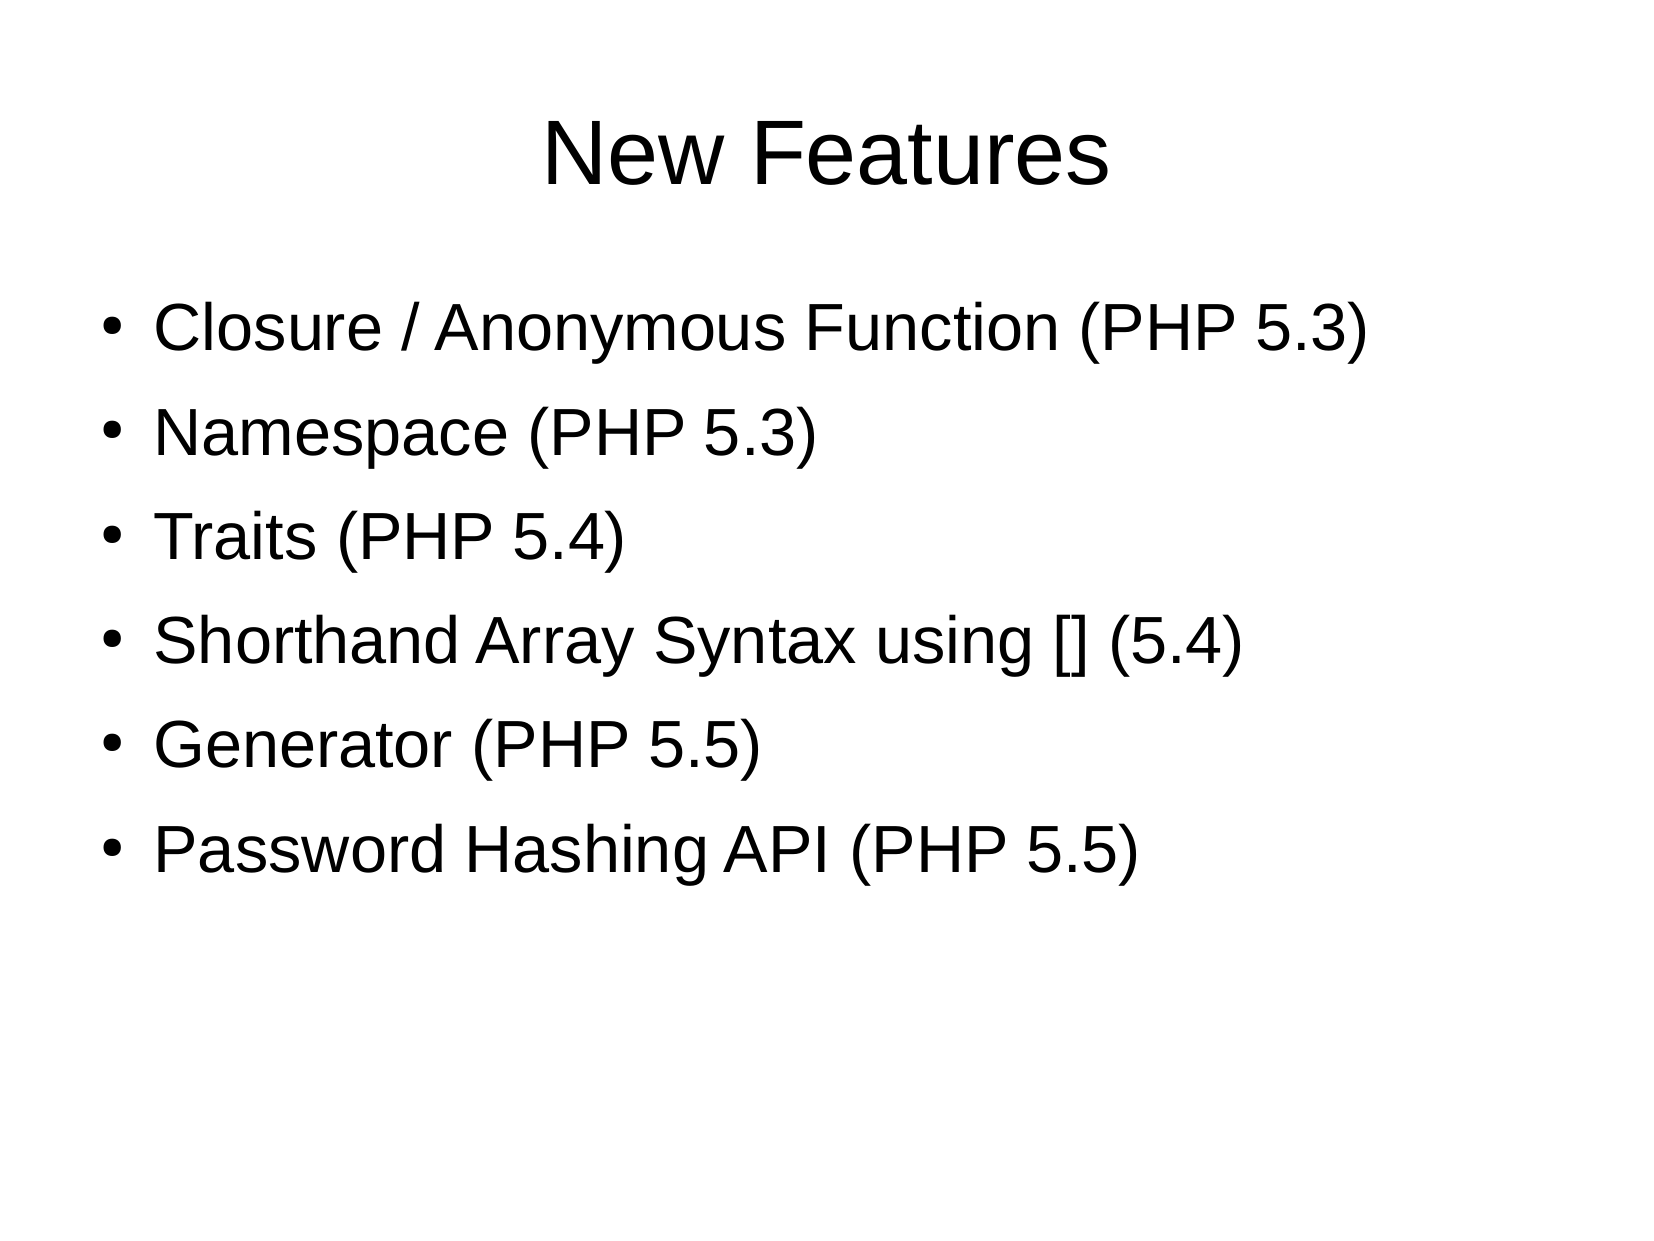

# New Features
Closure / Anonymous Function (PHP 5.3)
Namespace (PHP 5.3)
Traits (PHP 5.4)
Shorthand Array Syntax using [] (5.4)
Generator (PHP 5.5)
Password Hashing API (PHP 5.5)